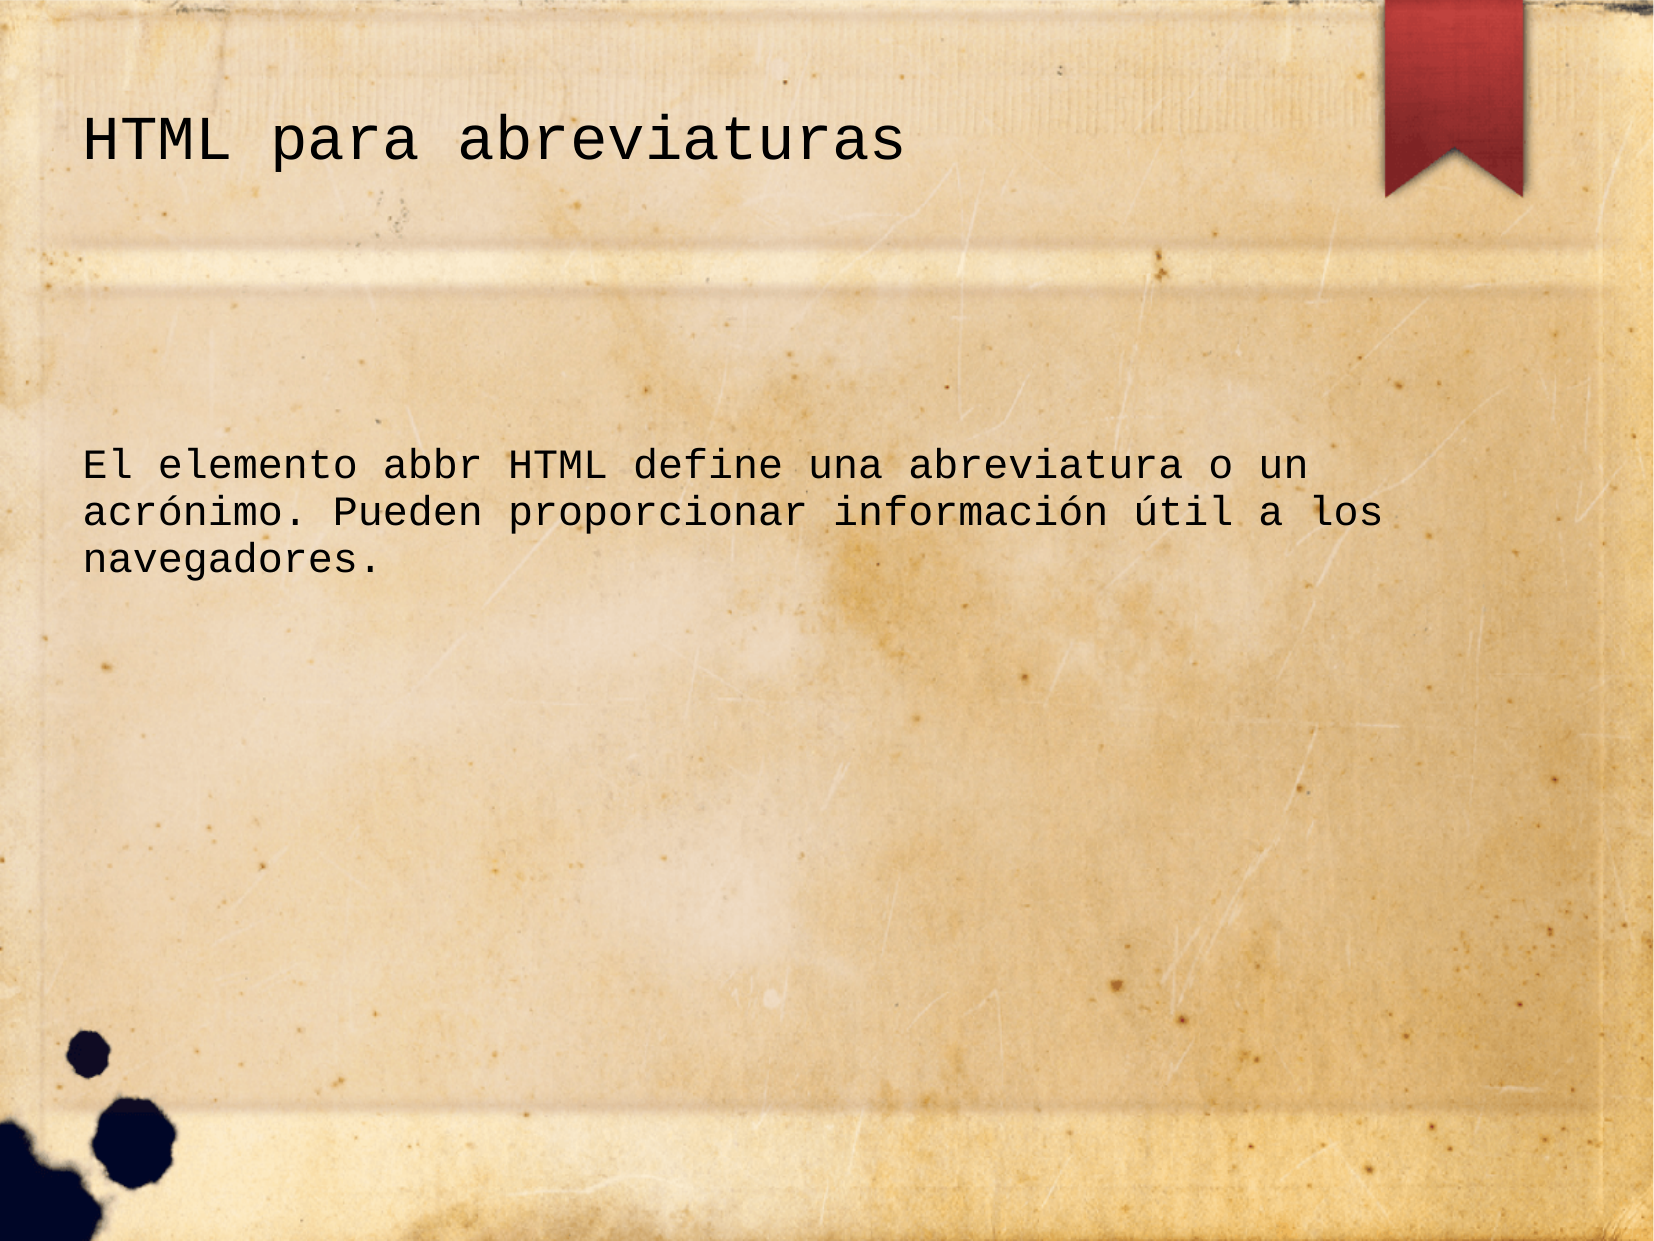

# HTML para abreviaturas
El elemento abbr HTML define una abreviatura o un acrónimo. Pueden proporcionar información útil a los navegadores.